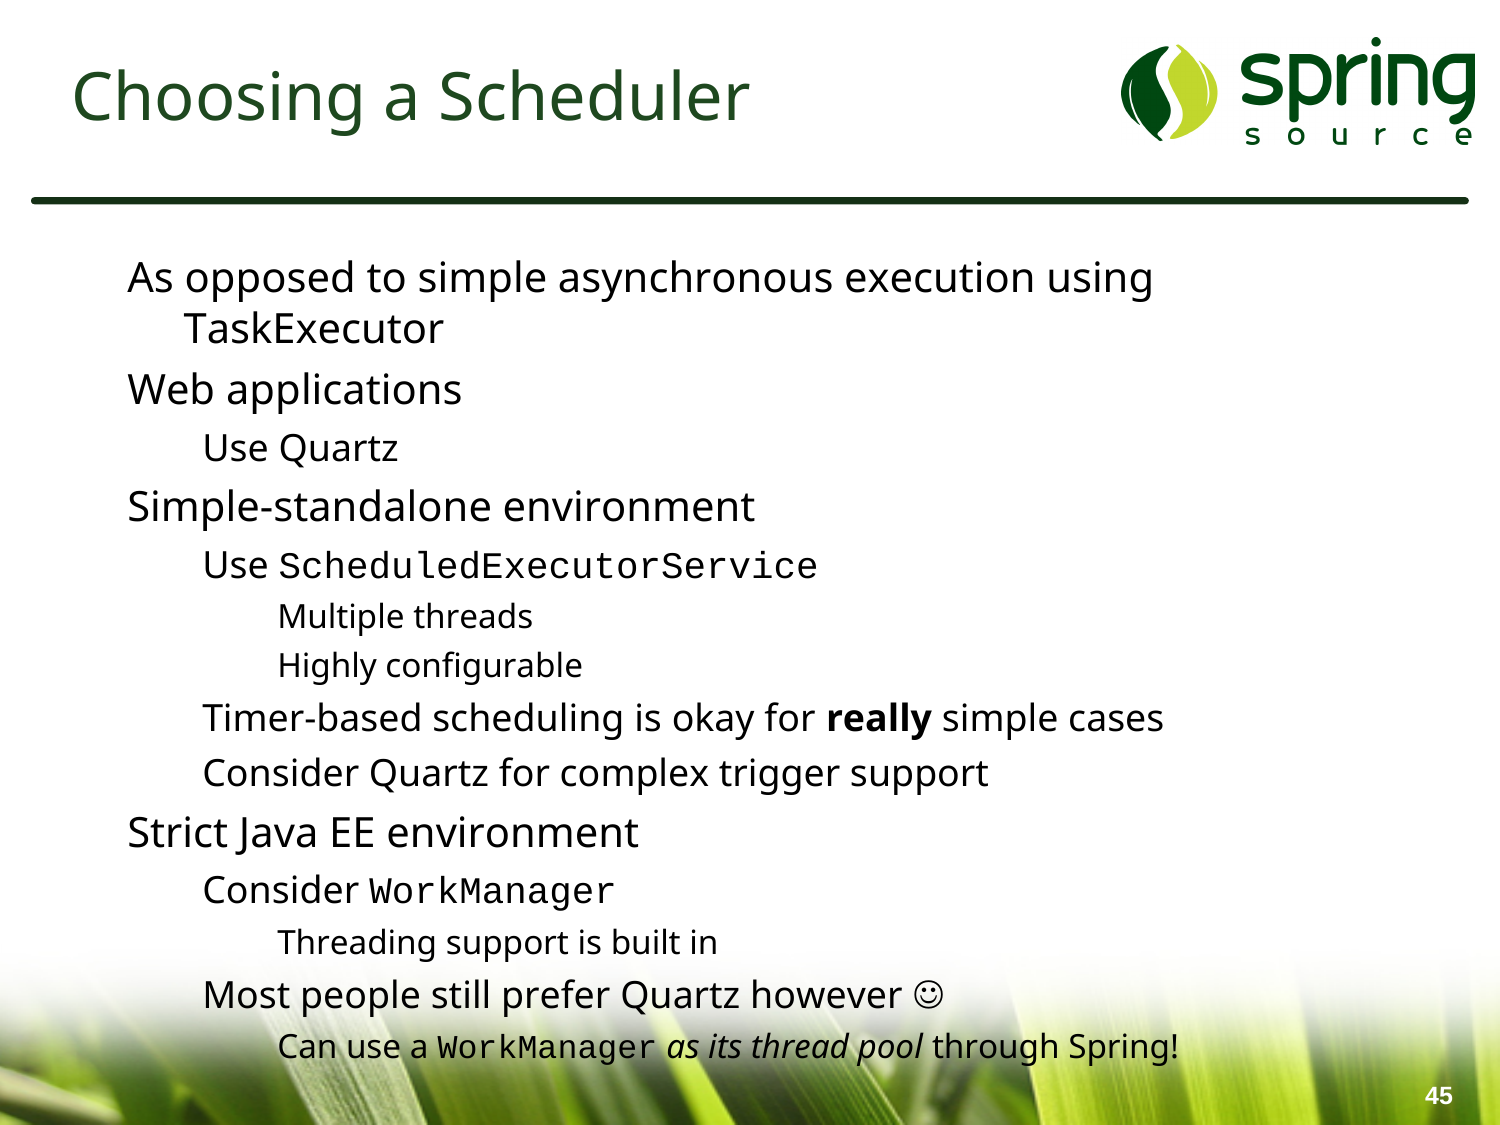

# Choosing a Scheduler
As opposed to simple asynchronous execution using TaskExecutor
Web applications
Use Quartz
Simple-standalone environment
Use ScheduledExecutorService
Multiple threads
Highly configurable
Timer-based scheduling is okay for really simple cases
Consider Quartz for complex trigger support
Strict Java EE environment
Consider WorkManager
Threading support is built in
Most people still prefer Quartz however 
Can use a WorkManager as its thread pool through Spring!